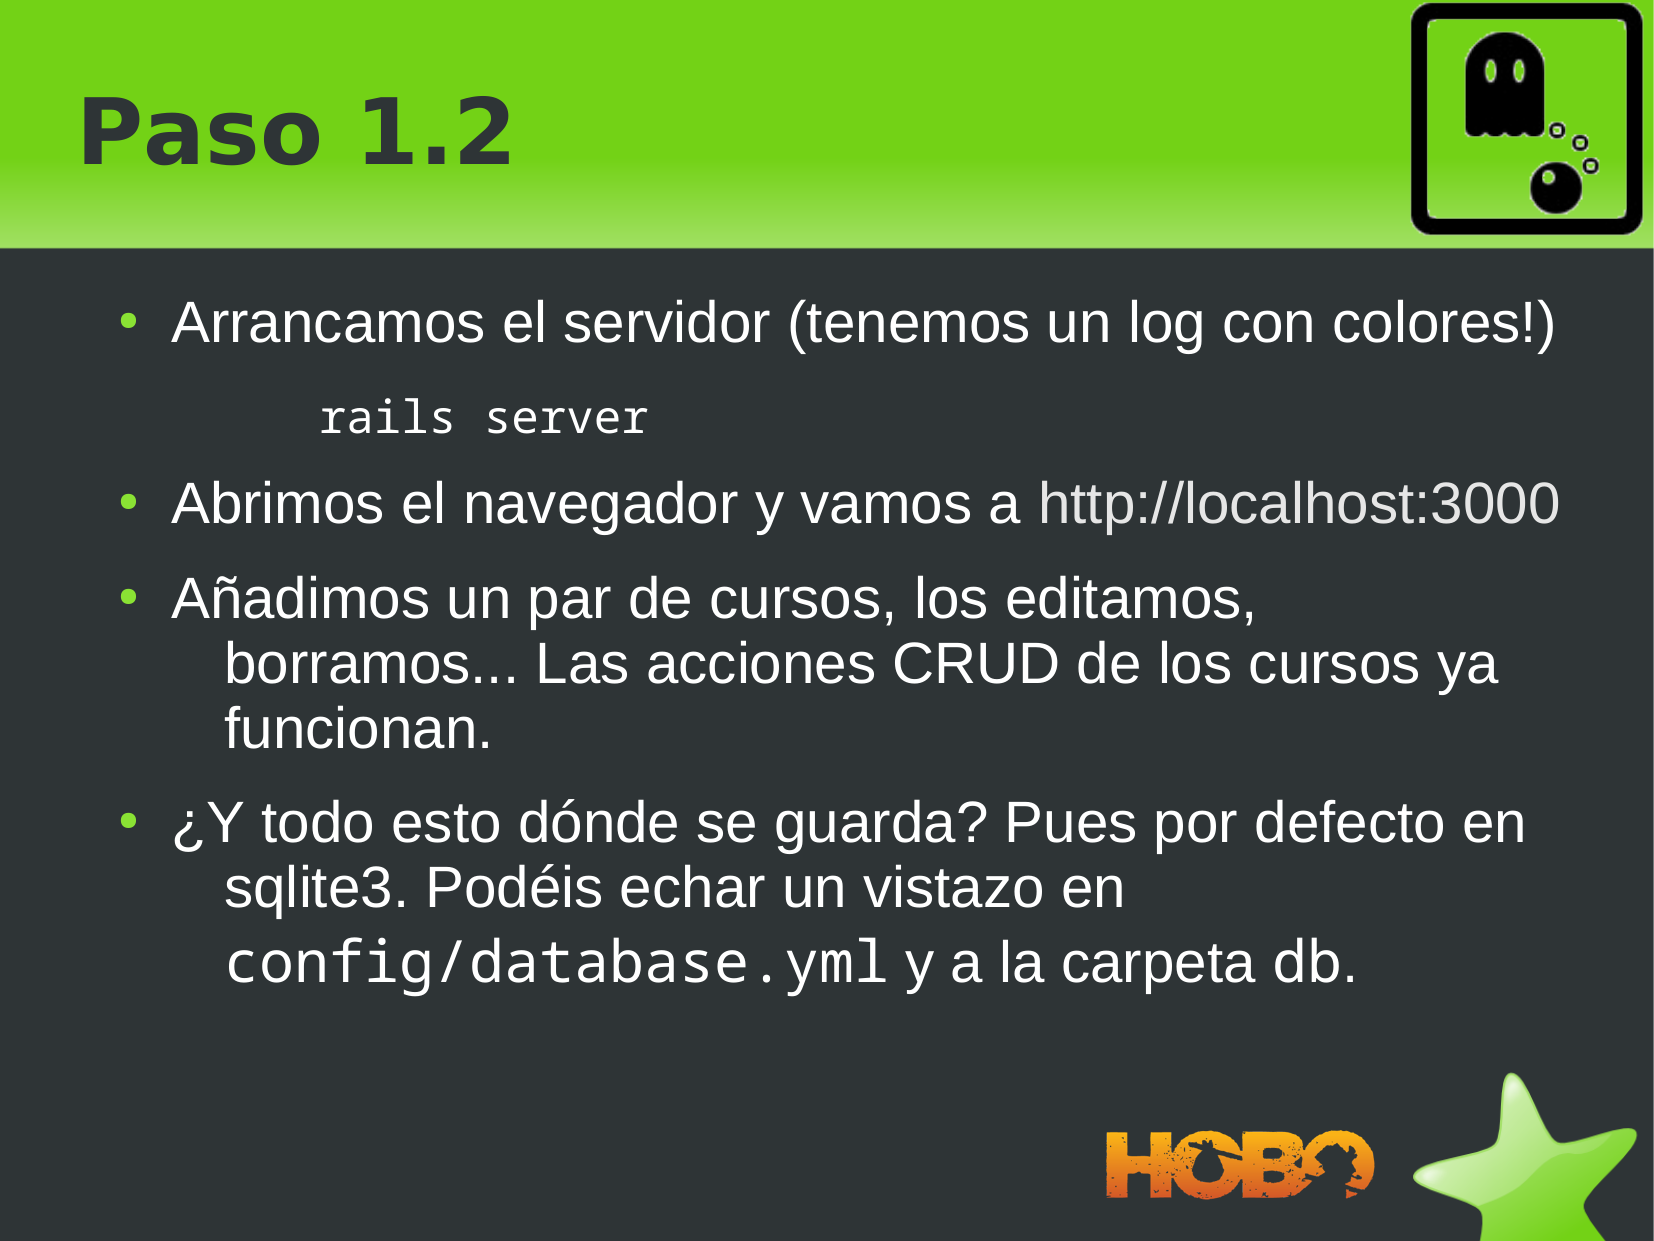

# Paso 1.2
Arrancamos el servidor (tenemos un log con colores!)
rails server
Abrimos el navegador y vamos a http://localhost:3000
Añadimos un par de cursos, los editamos, borramos... Las acciones CRUD de los cursos ya funcionan.
¿Y todo esto dónde se guarda? Pues por defecto en sqlite3. Podéis echar un vistazo en config/database.yml y a la carpeta db.